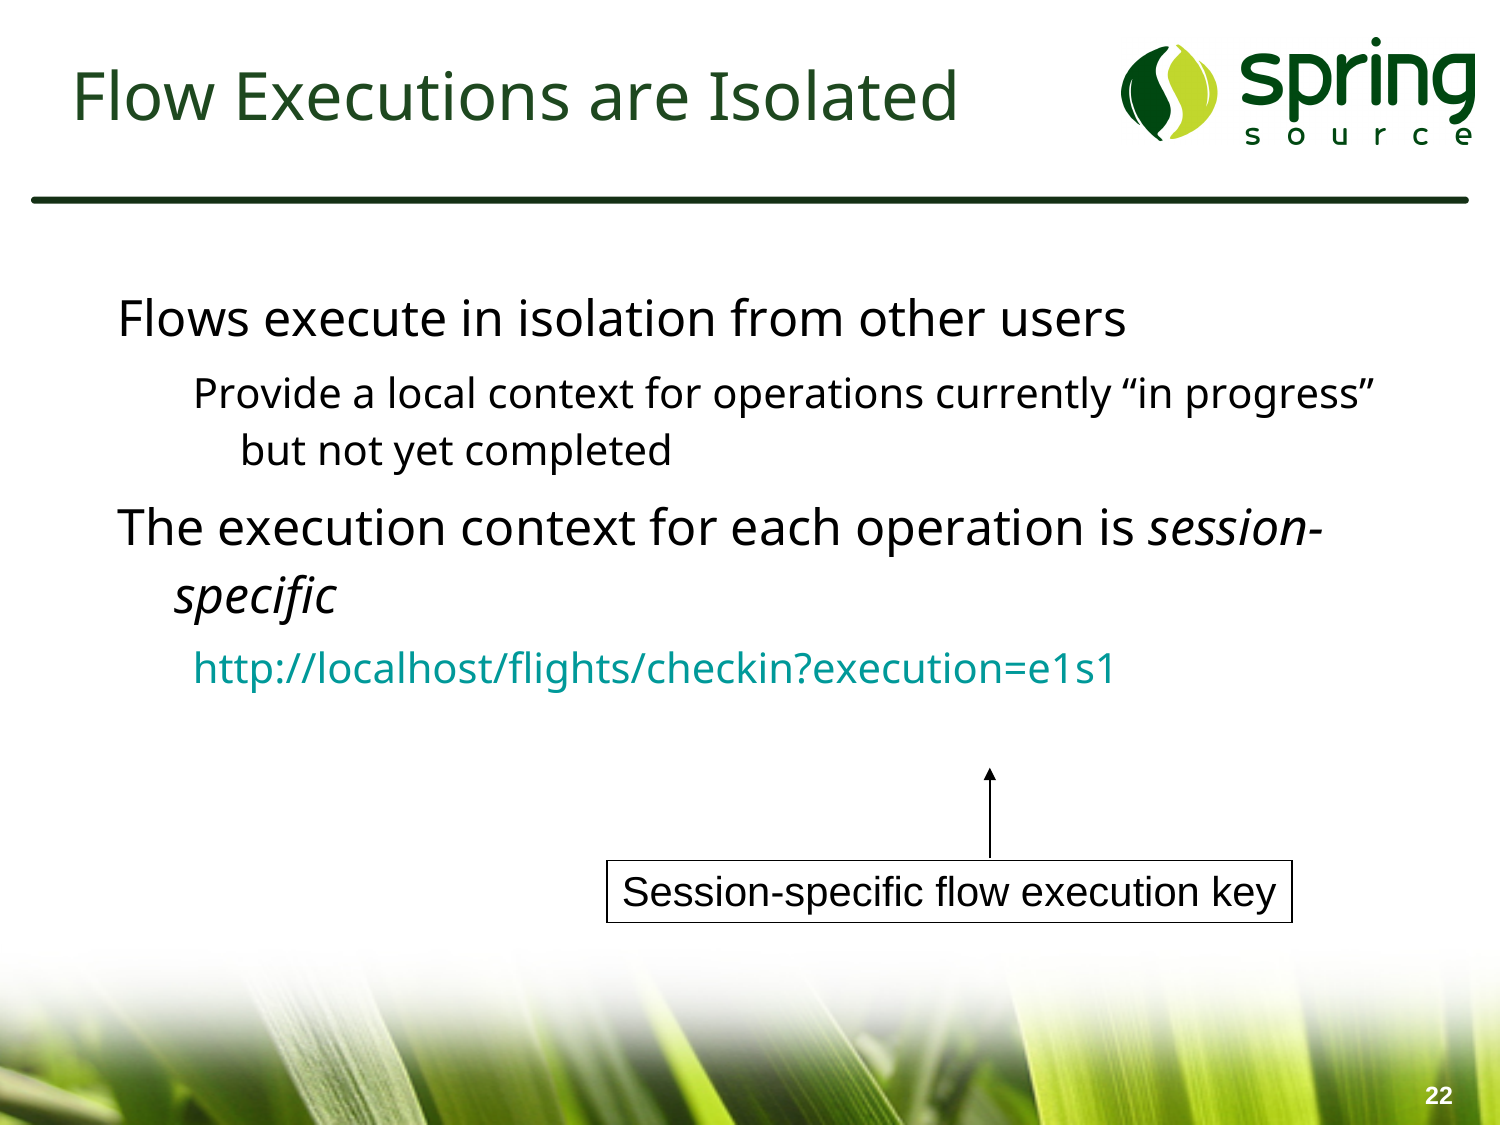

# Flow Executions are Isolated
Flows execute in isolation from other users
Provide a local context for operations currently “in progress” but not yet completed
The execution context for each operation is session-specific
http://localhost/flights/checkin?execution=e1s1
Session-specific flow execution key